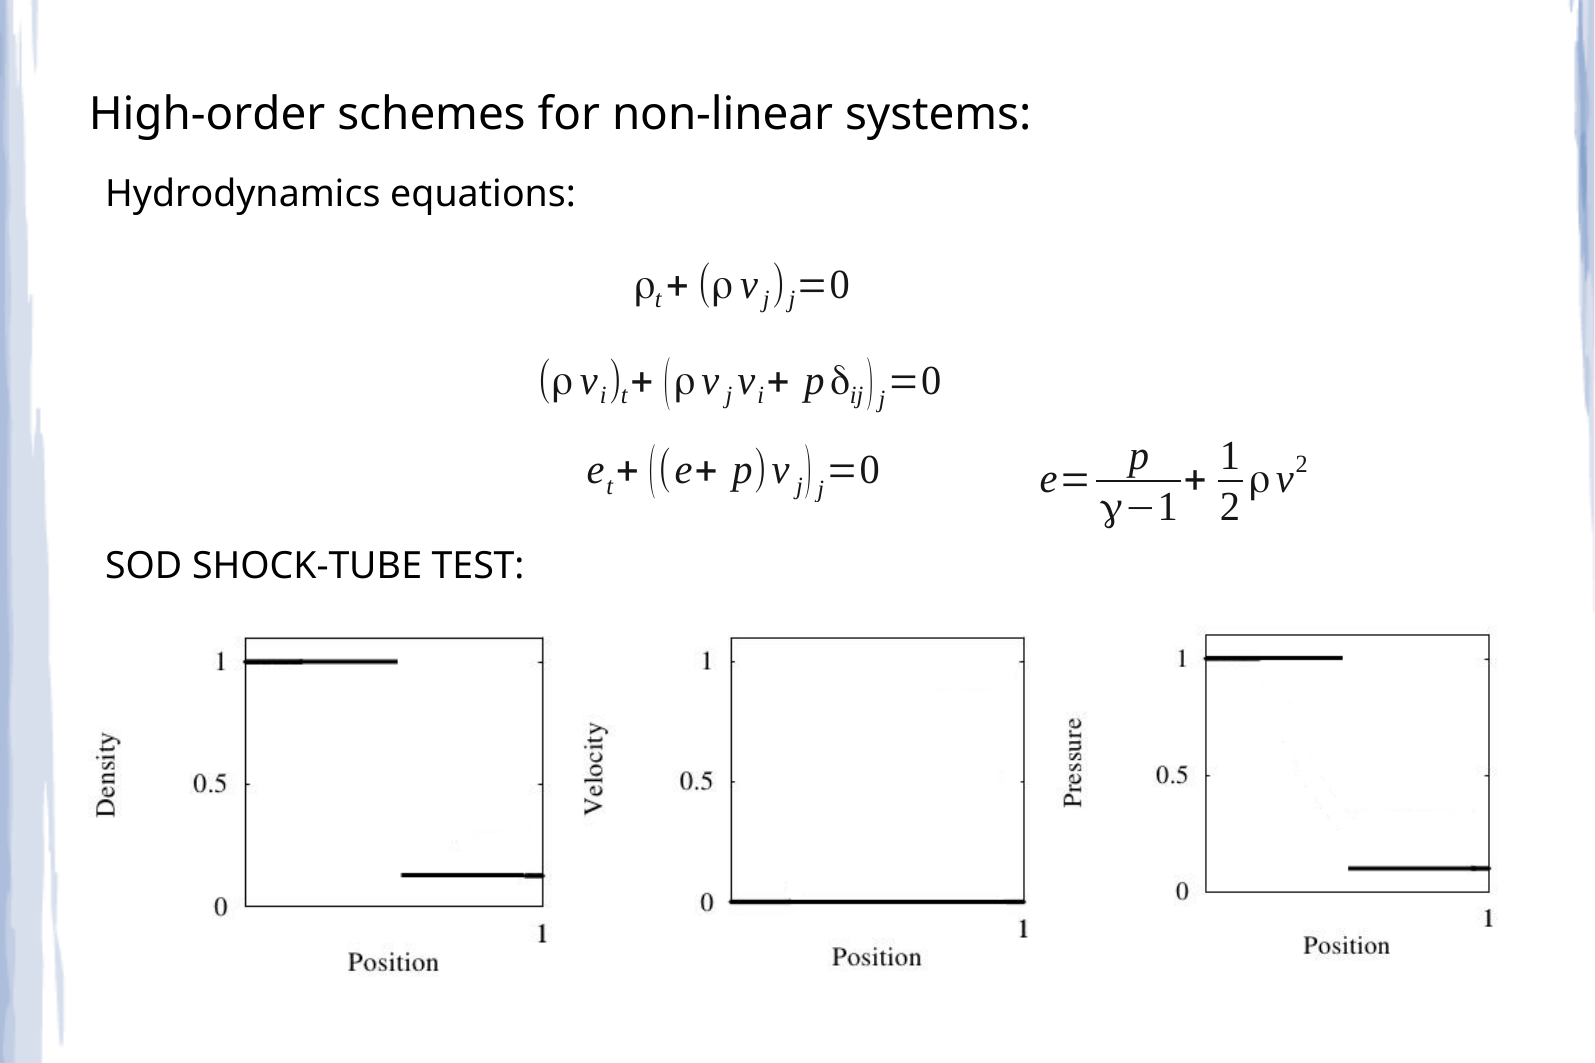

High-order schemes for non-linear systems:
# Hydrodynamics equations:
SOD SHOCK-TUBE TEST: